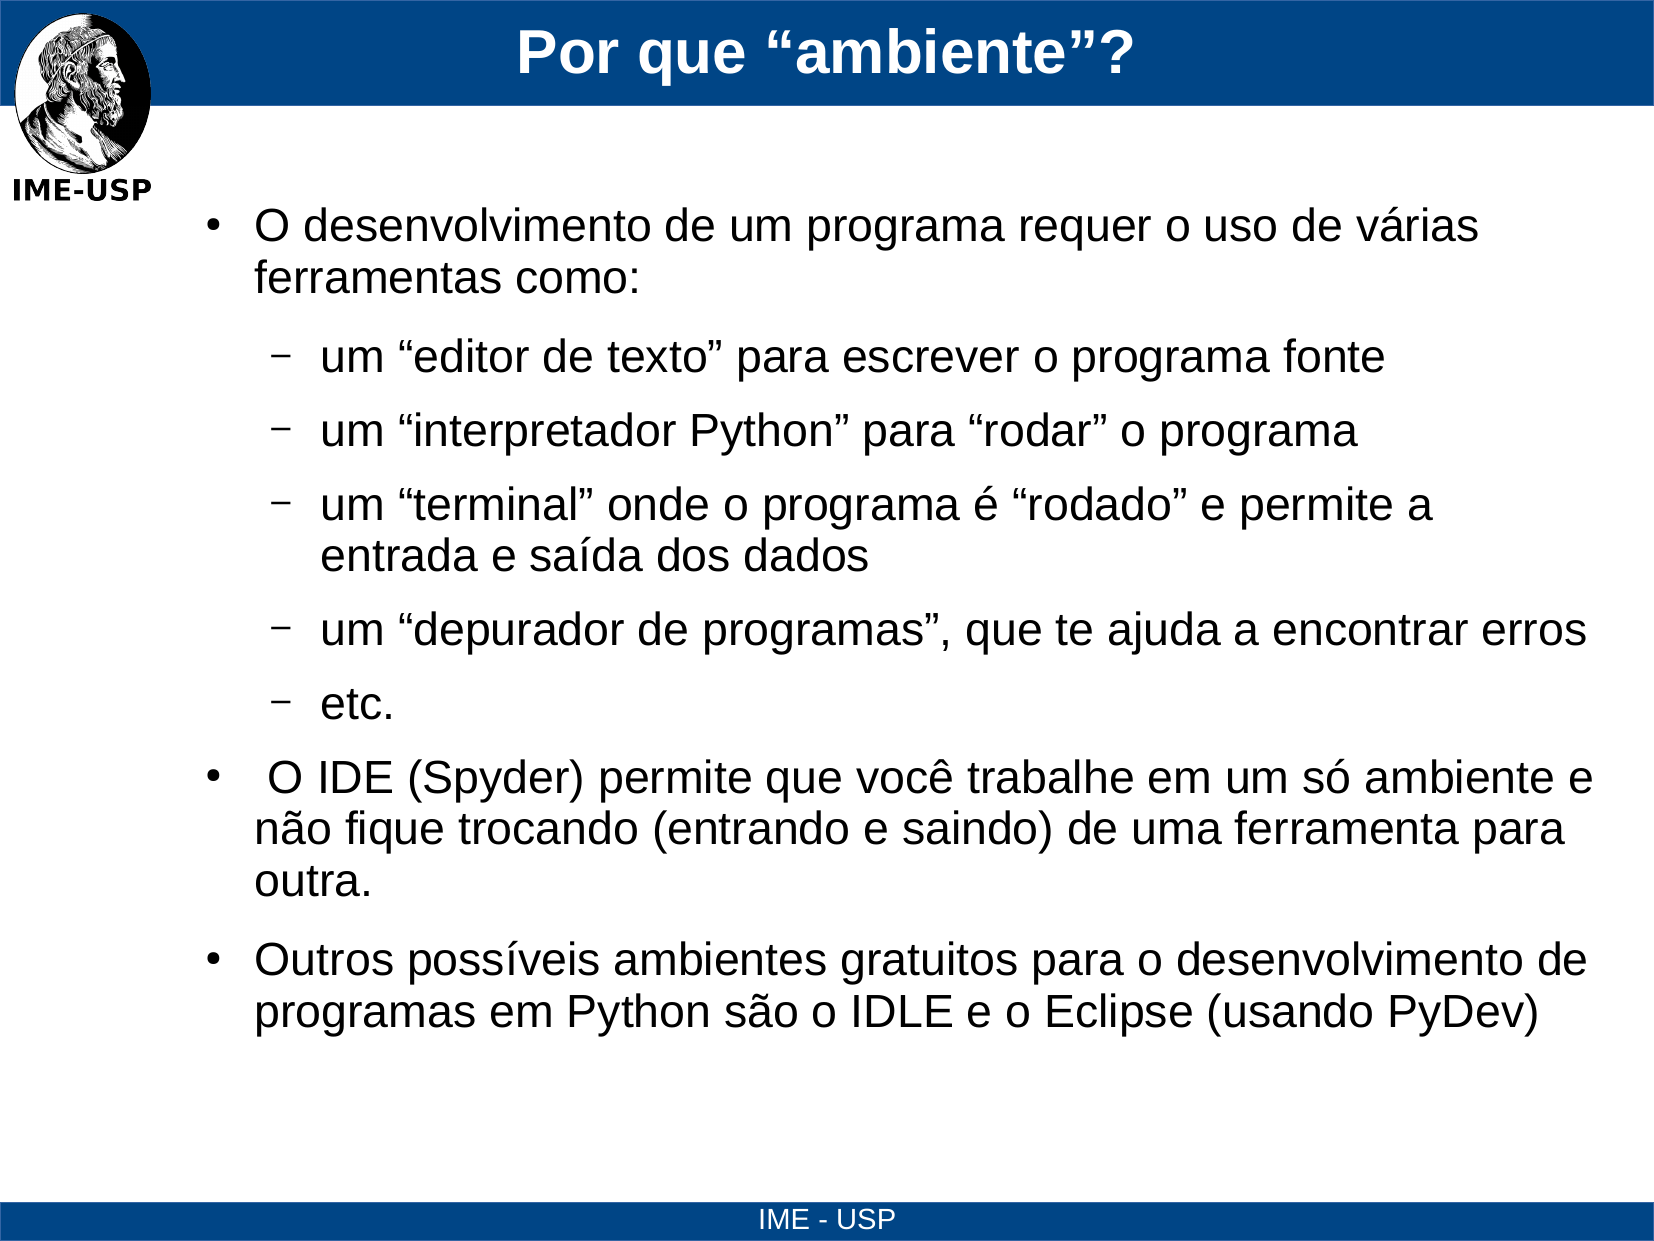

# Por que “ambiente”?
O desenvolvimento de um programa requer o uso de várias ferramentas como:
um “editor de texto” para escrever o programa fonte
um “interpretador Python” para “rodar” o programa
um “terminal” onde o programa é “rodado” e permite a entrada e saída dos dados
um “depurador de programas”, que te ajuda a encontrar erros
etc.
 O IDE (Spyder) permite que você trabalhe em um só ambiente e não fique trocando (entrando e saindo) de uma ferramenta para outra.
Outros possíveis ambientes gratuitos para o desenvolvimento de programas em Python são o IDLE e o Eclipse (usando PyDev)